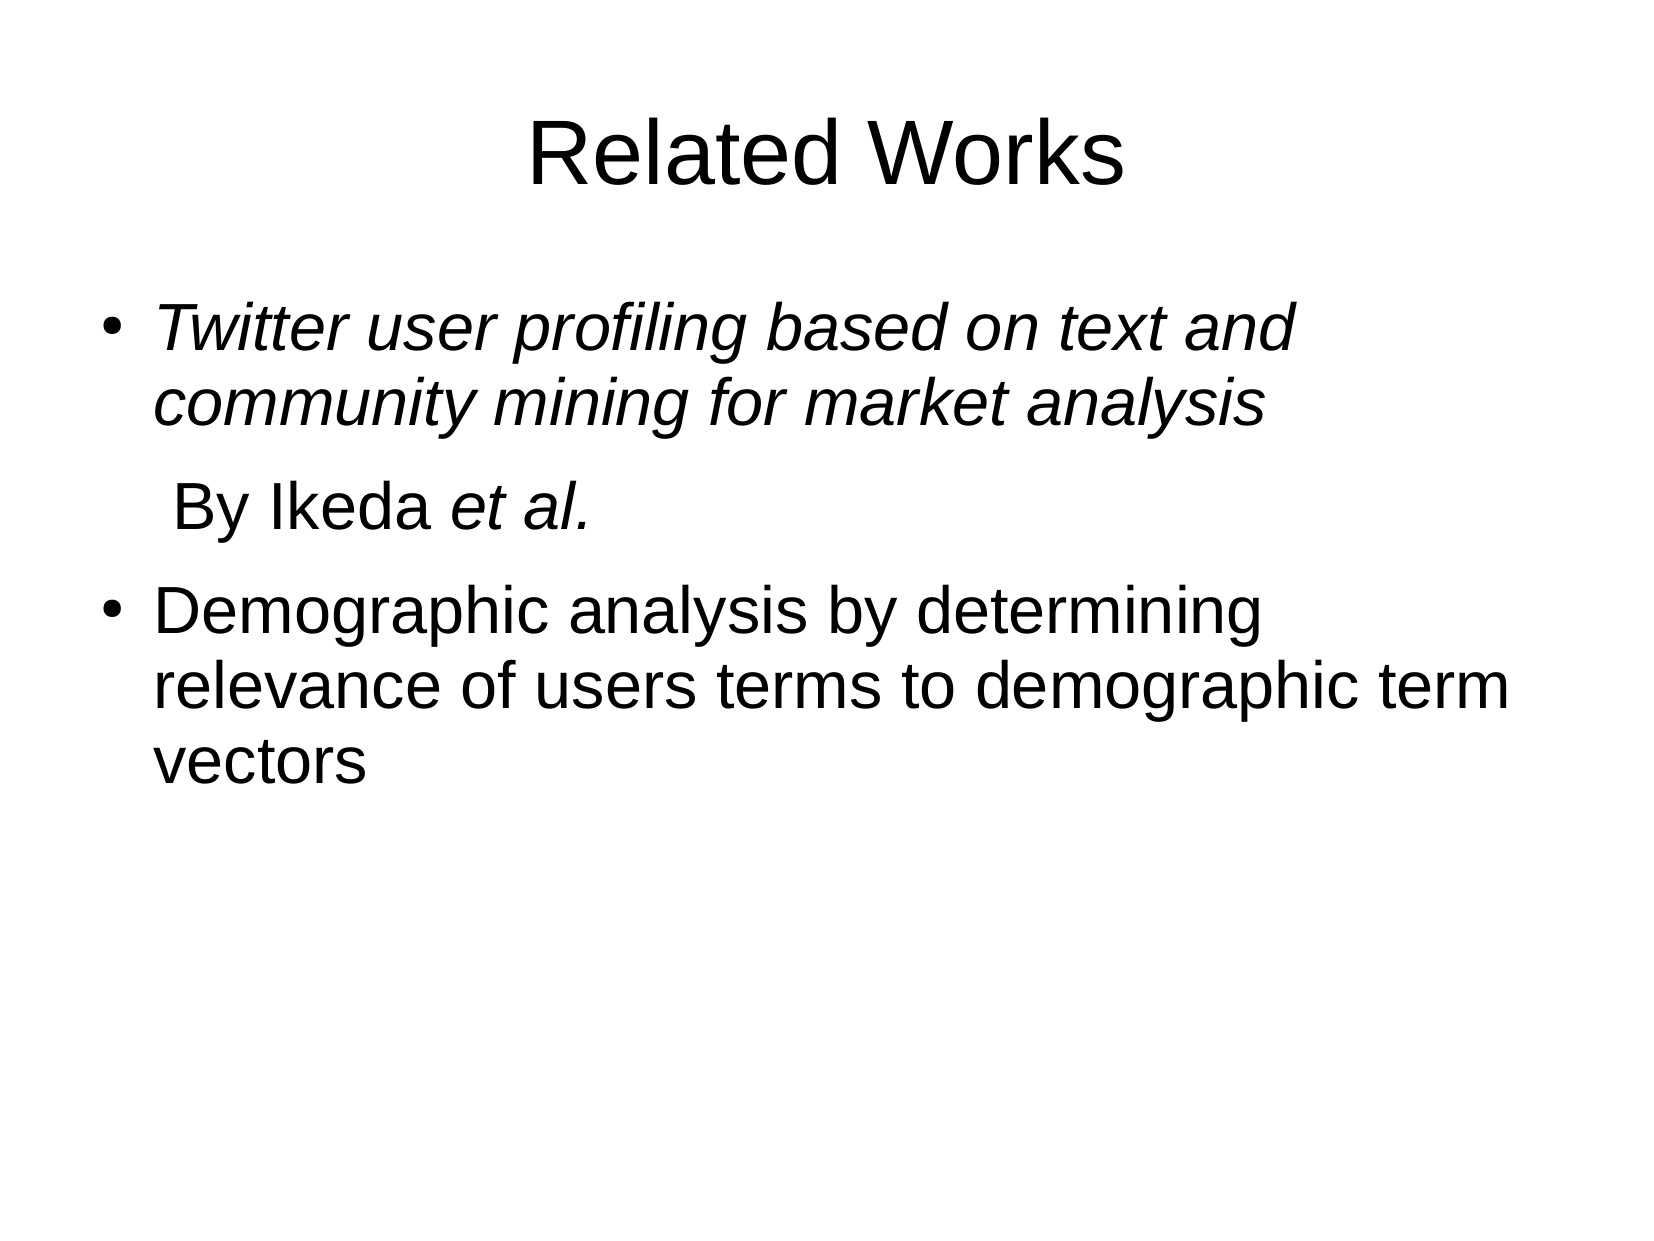

# Related Works
Twitter user profiling based on text and community mining for market analysis
 By Ikeda et al.
Demographic analysis by determining relevance of users terms to demographic term vectors